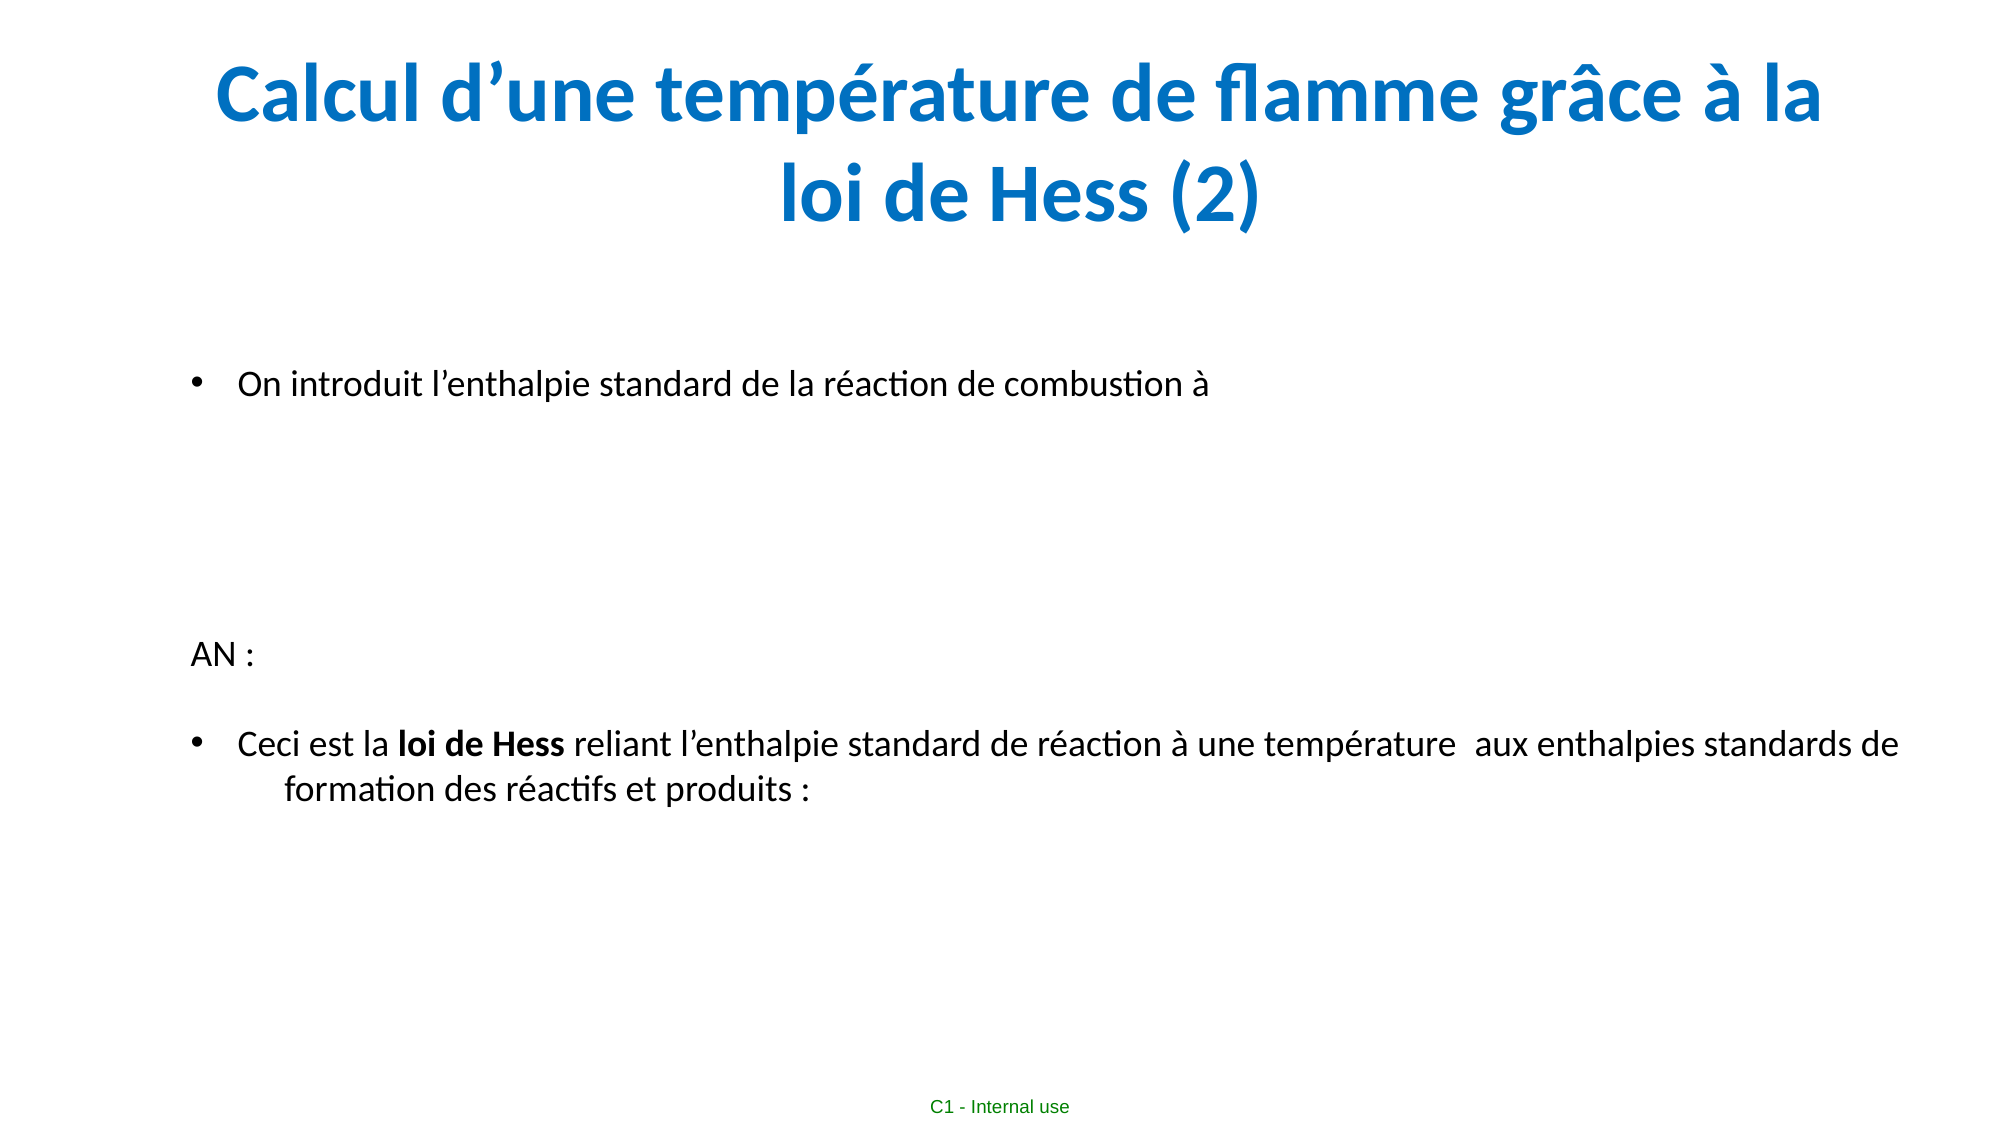

Calcul d’une température de flamme grâce à la loi de Hess (2)
On introduit l’enthalpie standard de la réaction de combustion à
AN :
Ceci est la loi de Hess reliant l’enthalpie standard de réaction à une température aux enthalpies standards de formation des réactifs et produits :